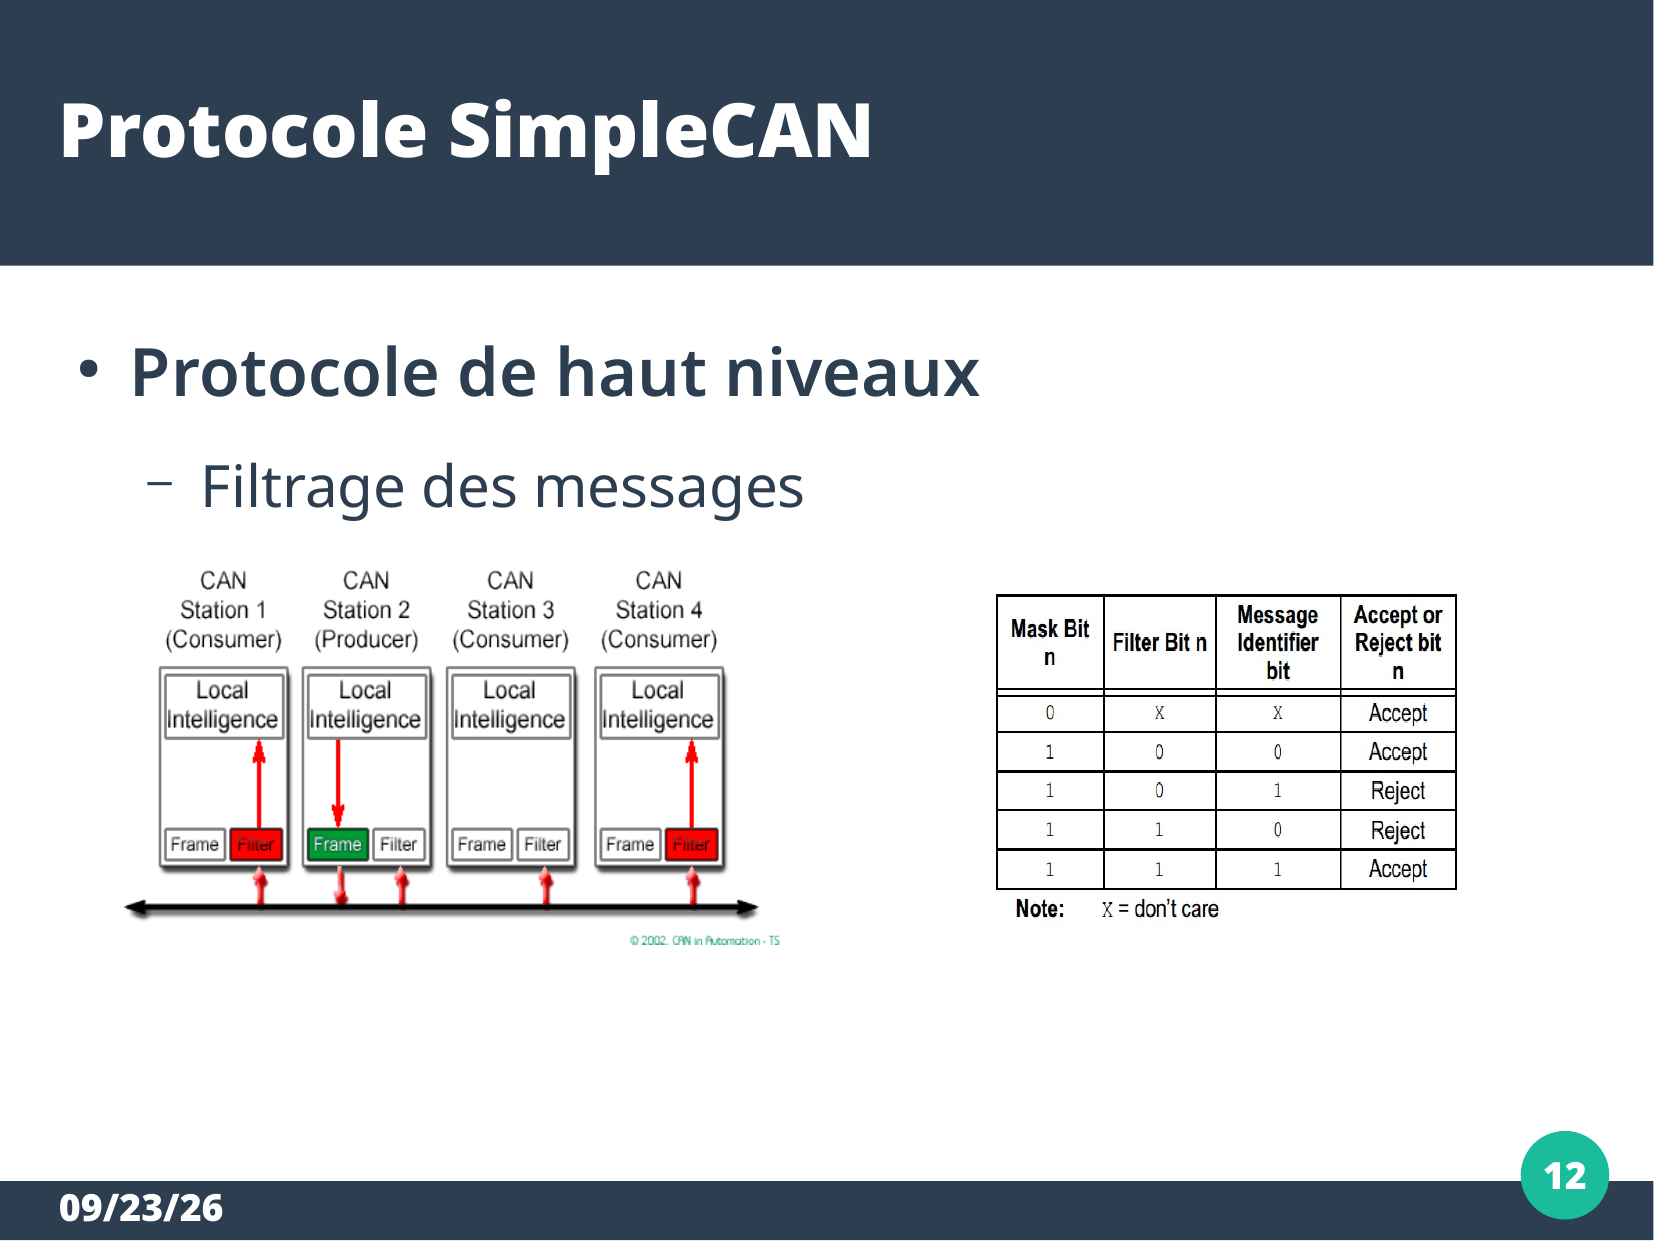

# Protocole SimpleCAN
Protocole de haut niveaux
Filtrage des messages
12